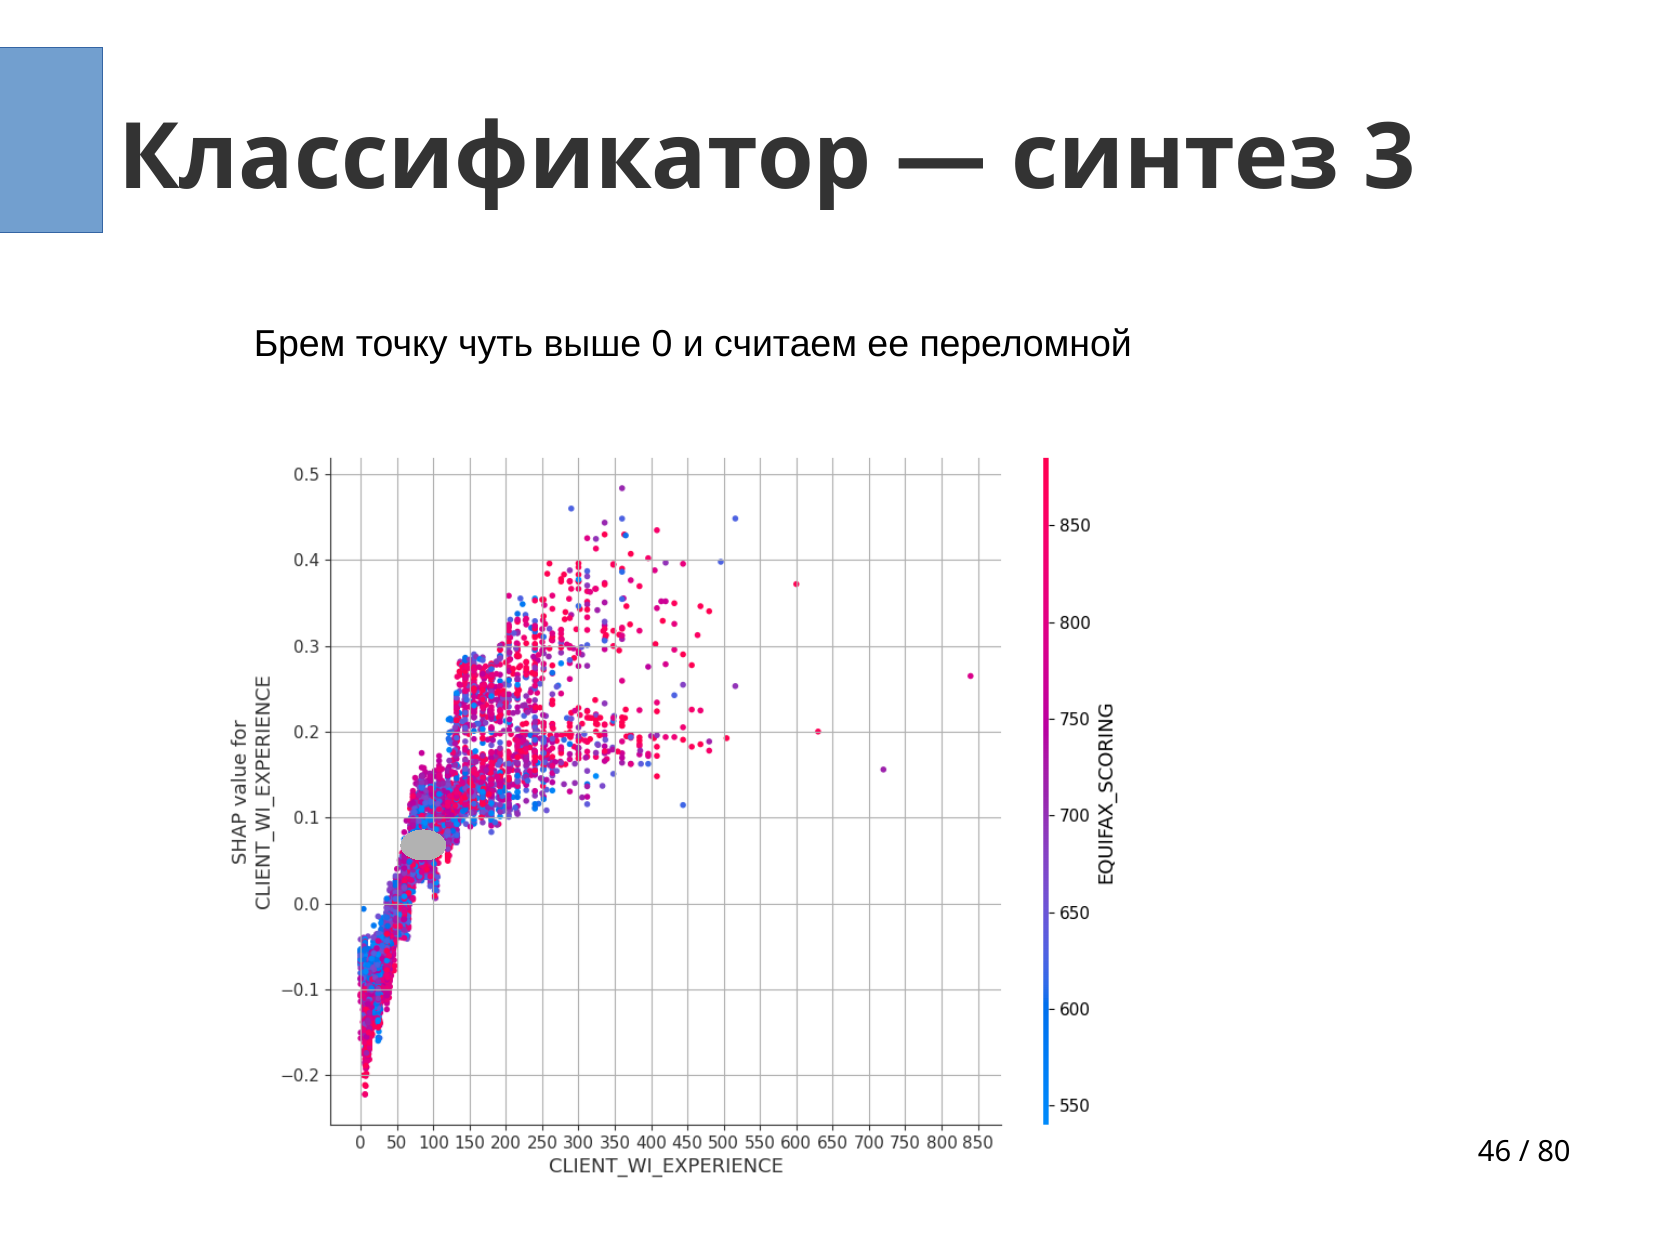

# Классификатор — синтез 3
Брем точку чуть выше 0 и считаем ее переломной
46